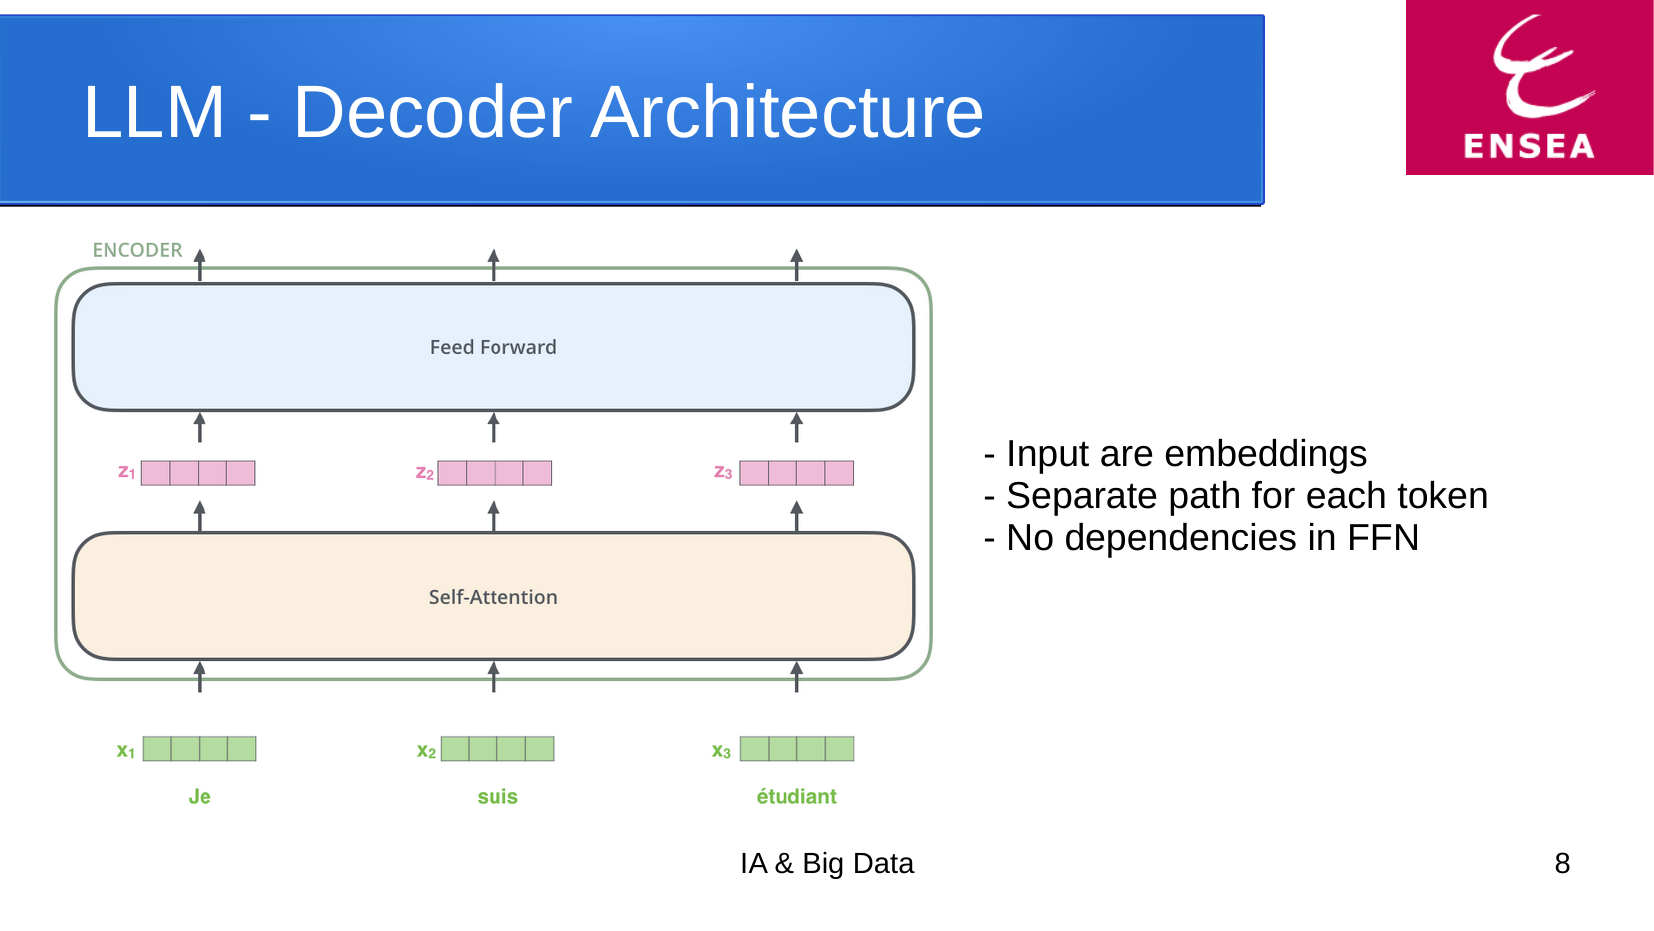

# LLM - Decoder Architecture
- Input are embeddings
- Separate path for each token
- No dependencies in FFN
IA & Big Data
8